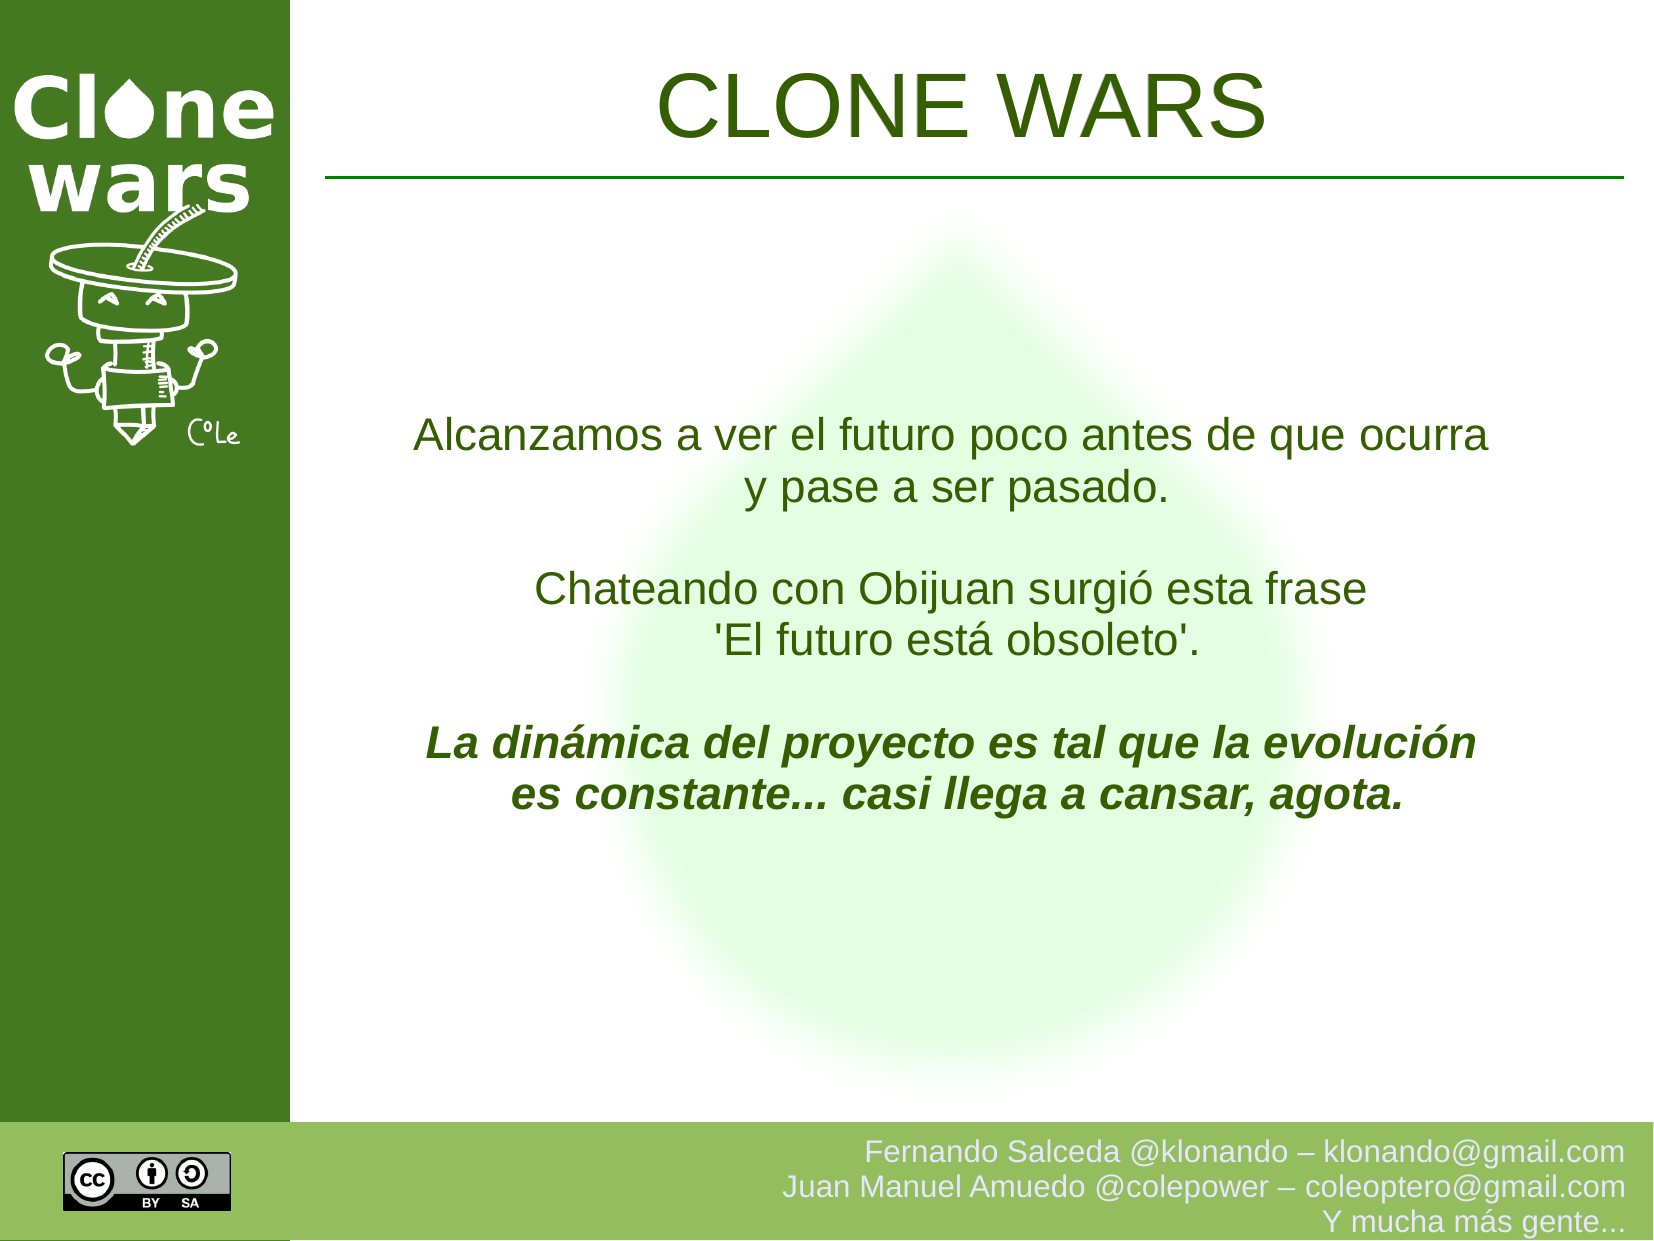

# CLONE WARS
Alcanzamos a ver el futuro poco antes de que ocurra
y pase a ser pasado.
Chateando con Obijuan surgió esta frase
'El futuro está obsoleto'.
La dinámica del proyecto es tal que la evolución
es constante... casi llega a cansar, agota.
Fernando Salceda @klonando – klonando@gmail.com
Juan Manuel Amuedo @colepower – coleoptero@gmail.com
Y mucha más gente...